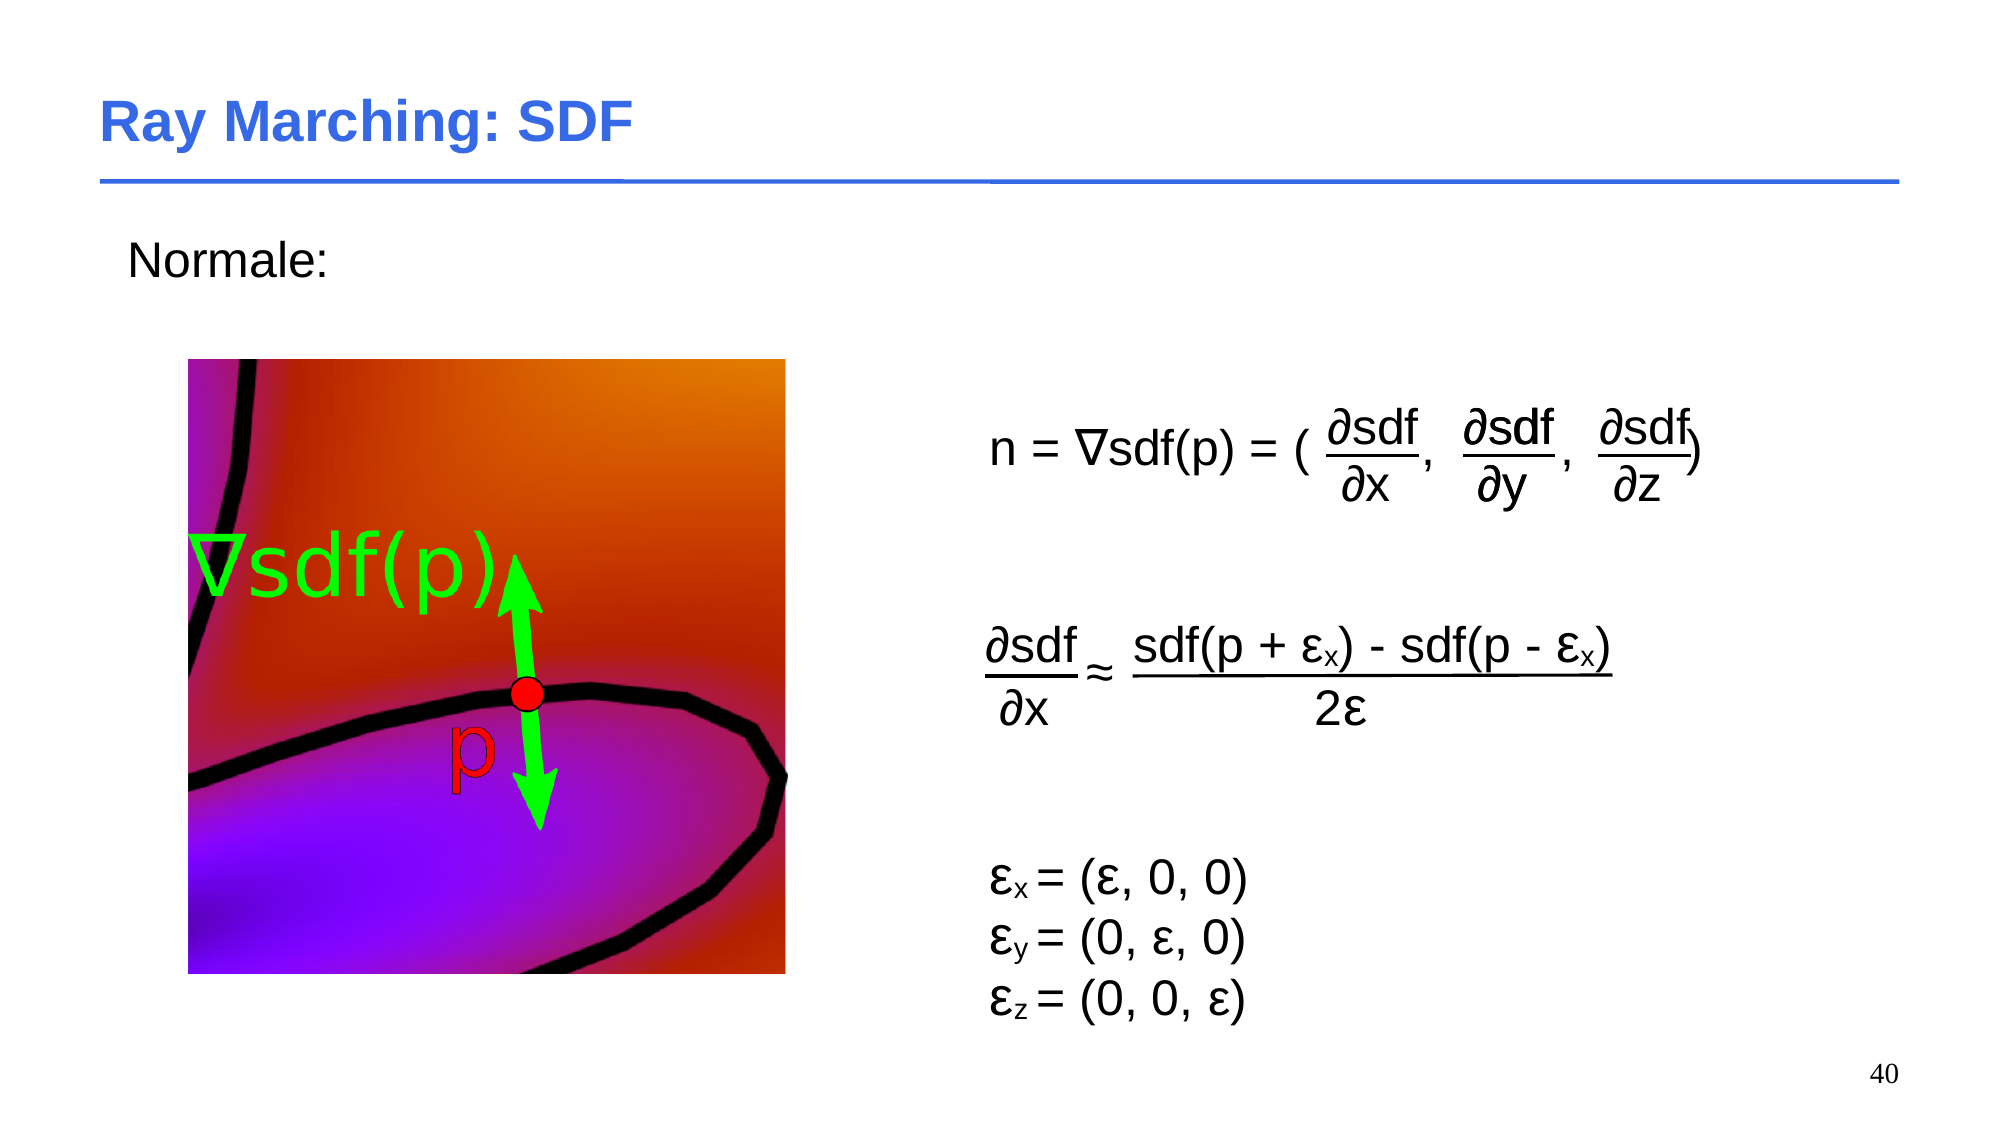

# Ray Marching: SDF
Normale:
∂sdf
∂sdf
∂sdf
∂sdf
n = ∇sdf(p) = ( , , )
∂x
∂y
∂y
∂z
∂sdf sdf(p + εx) - sdf(p - εx)
 ≈
∂x 2ε
εx = (ε, 0, 0)
εy = (0, ε, 0)
εz = (0, 0, ε)
40